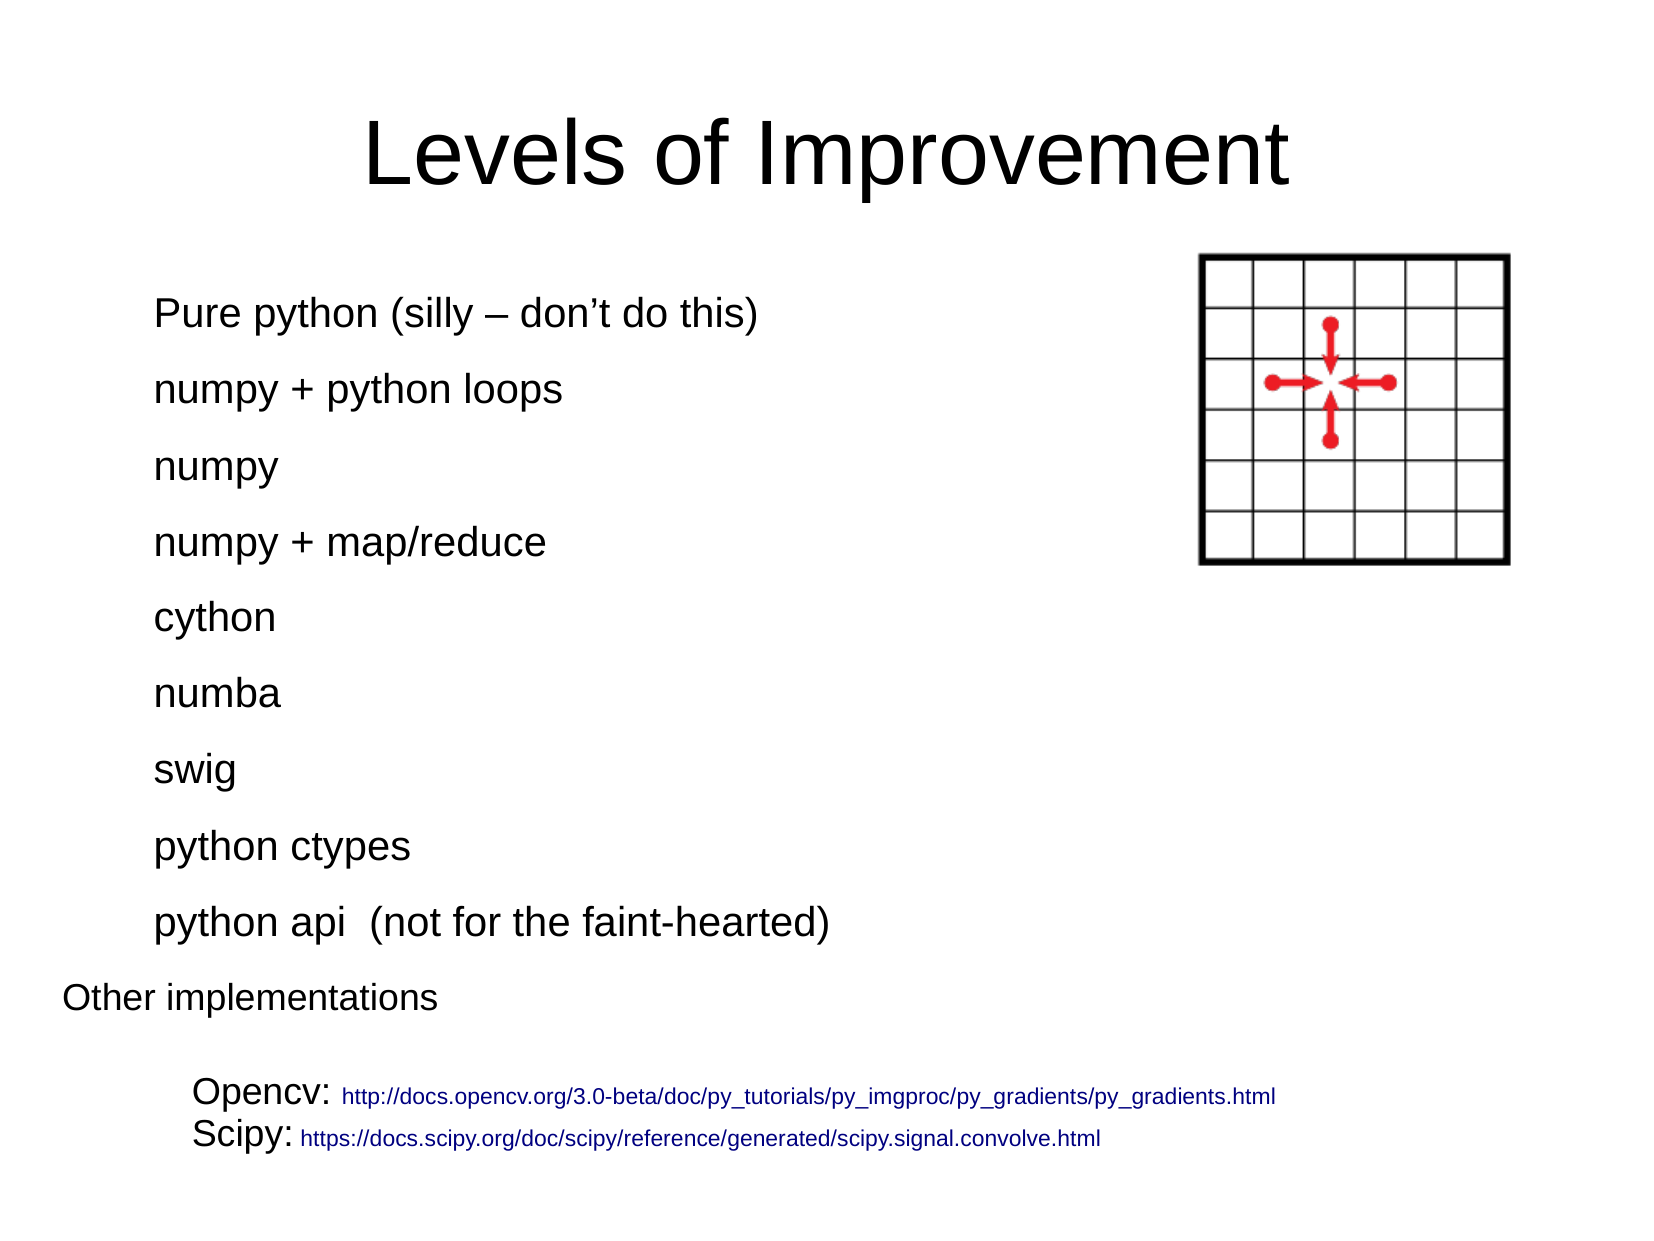

# Levels of Improvement
Pure python (silly – don’t do this)
numpy + python loops
numpy
numpy + map/reduce
cython
numba
swig
python ctypes
python api (not for the faint-hearted)
Other implementations
Opencv: http://docs.opencv.org/3.0-beta/doc/py_tutorials/py_imgproc/py_gradients/py_gradients.html
Scipy: https://docs.scipy.org/doc/scipy/reference/generated/scipy.signal.convolve.html